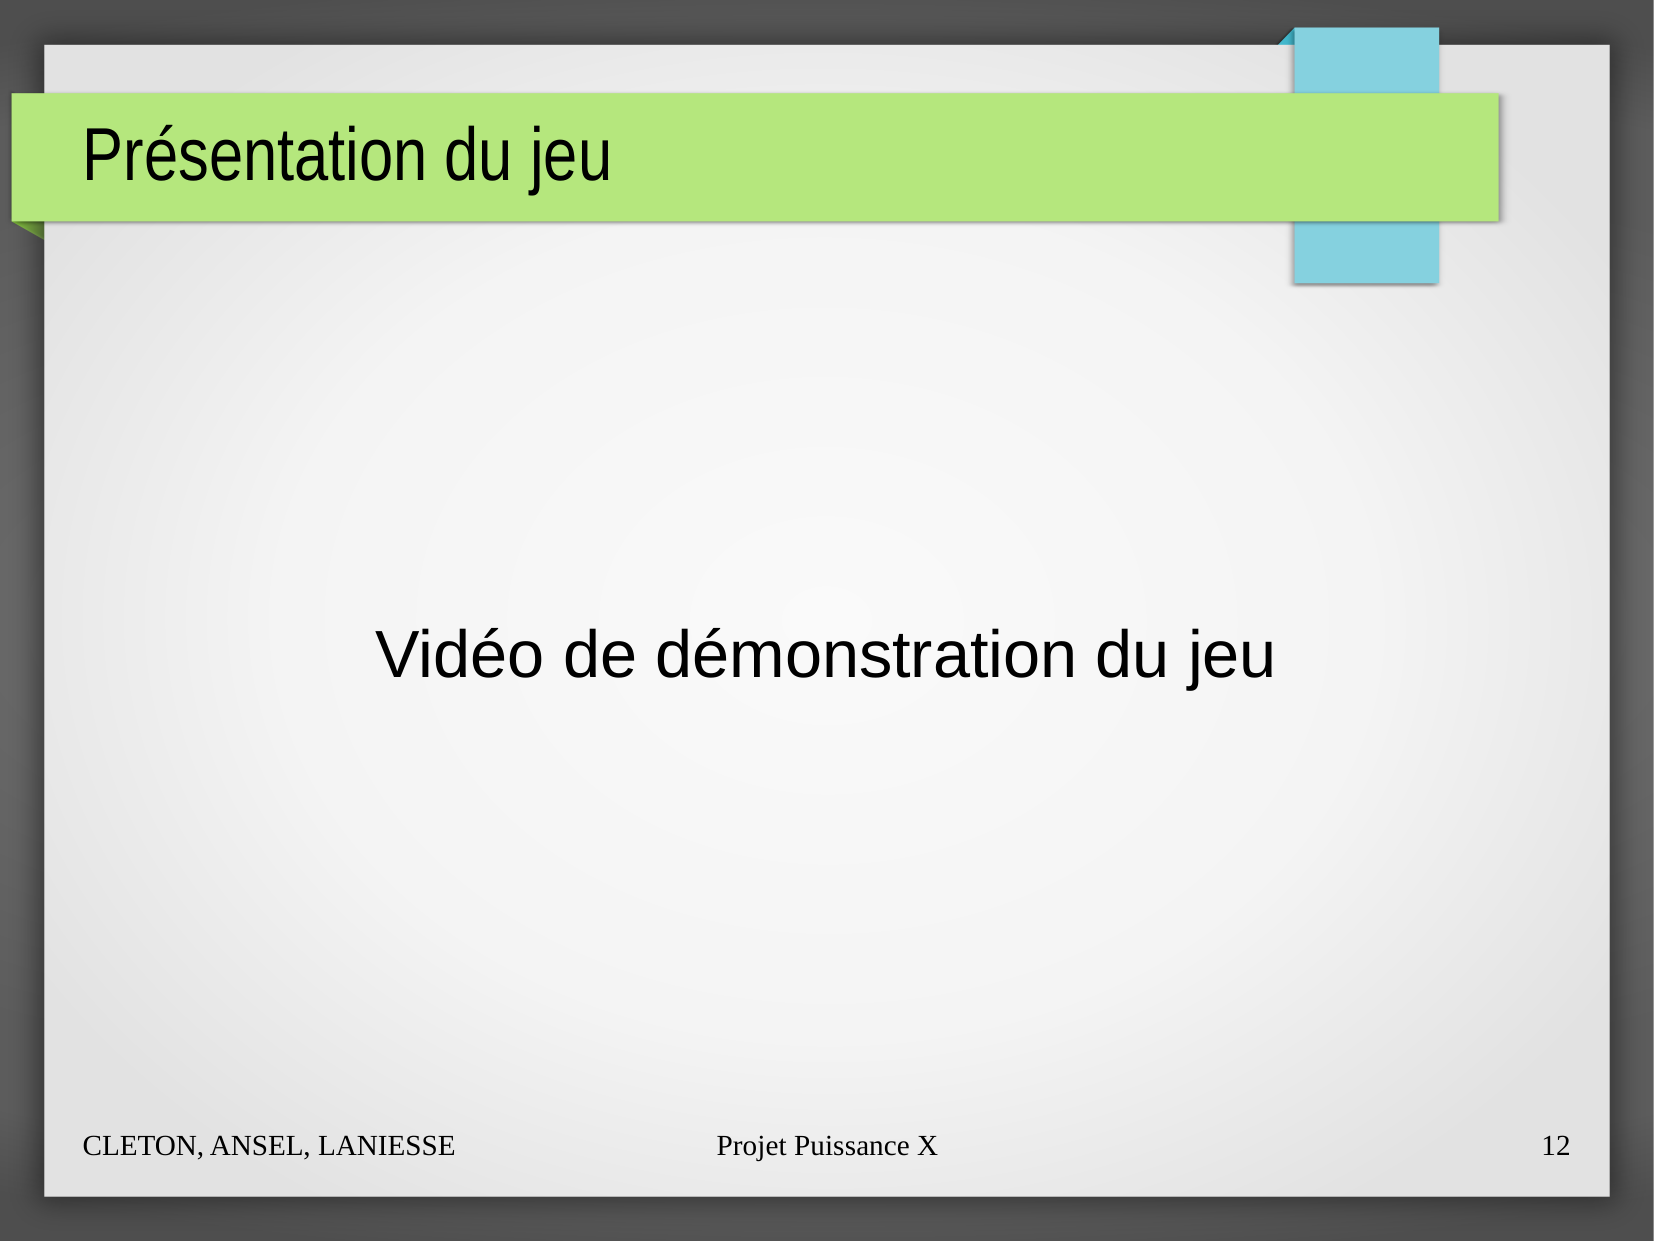

# Présentation du jeu
Vidéo de démonstration du jeu
CLETON, ANSEL, LANIESSE
Projet Puissance X
12